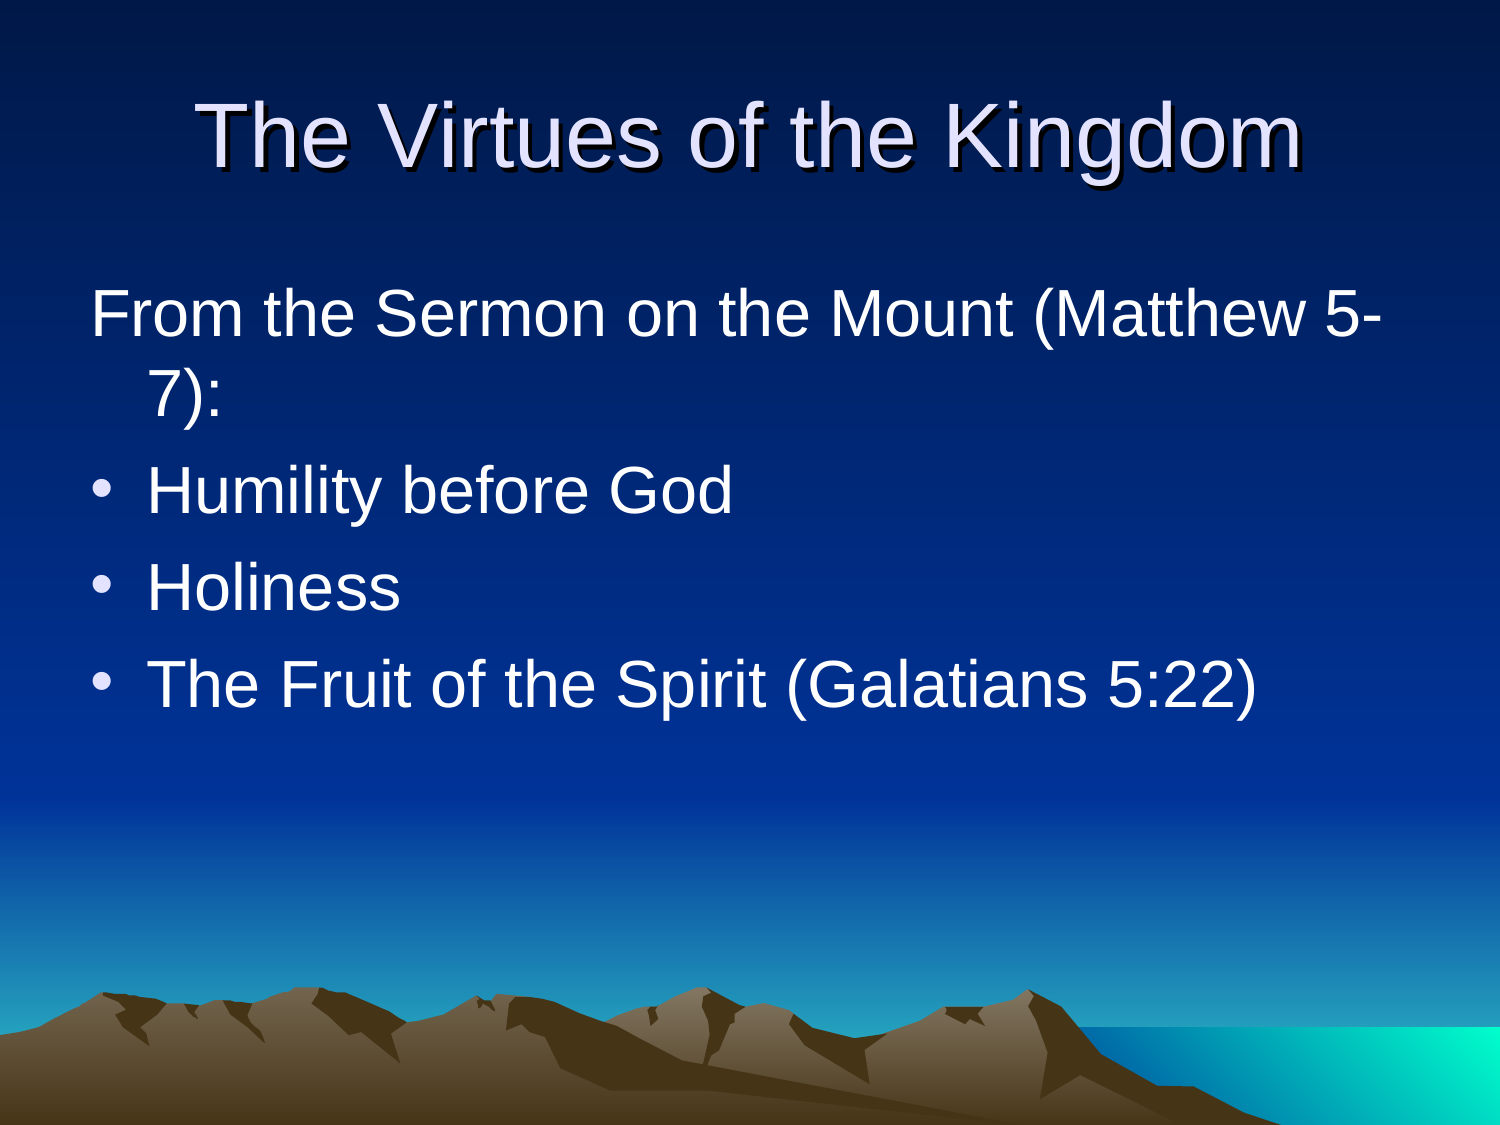

# The Virtues of the Kingdom
From the Sermon on the Mount (Matthew 5-7):
Humility before God
Holiness
The Fruit of the Spirit (Galatians 5:22)